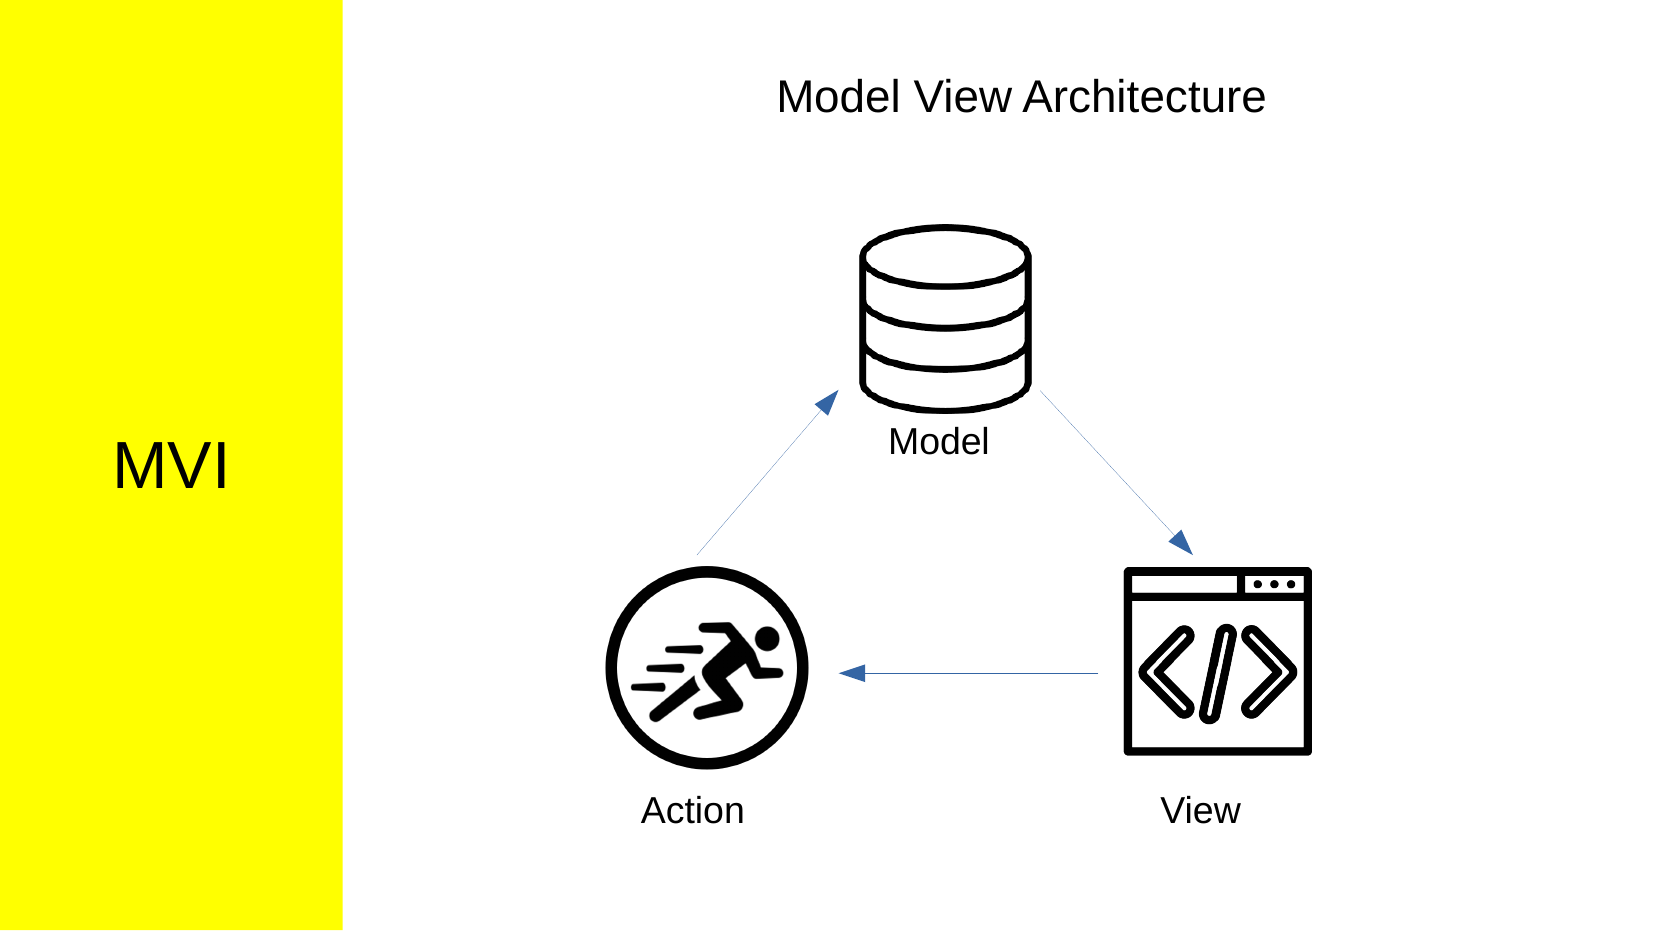

# MVI
Model View Architecture
View
Model
Action